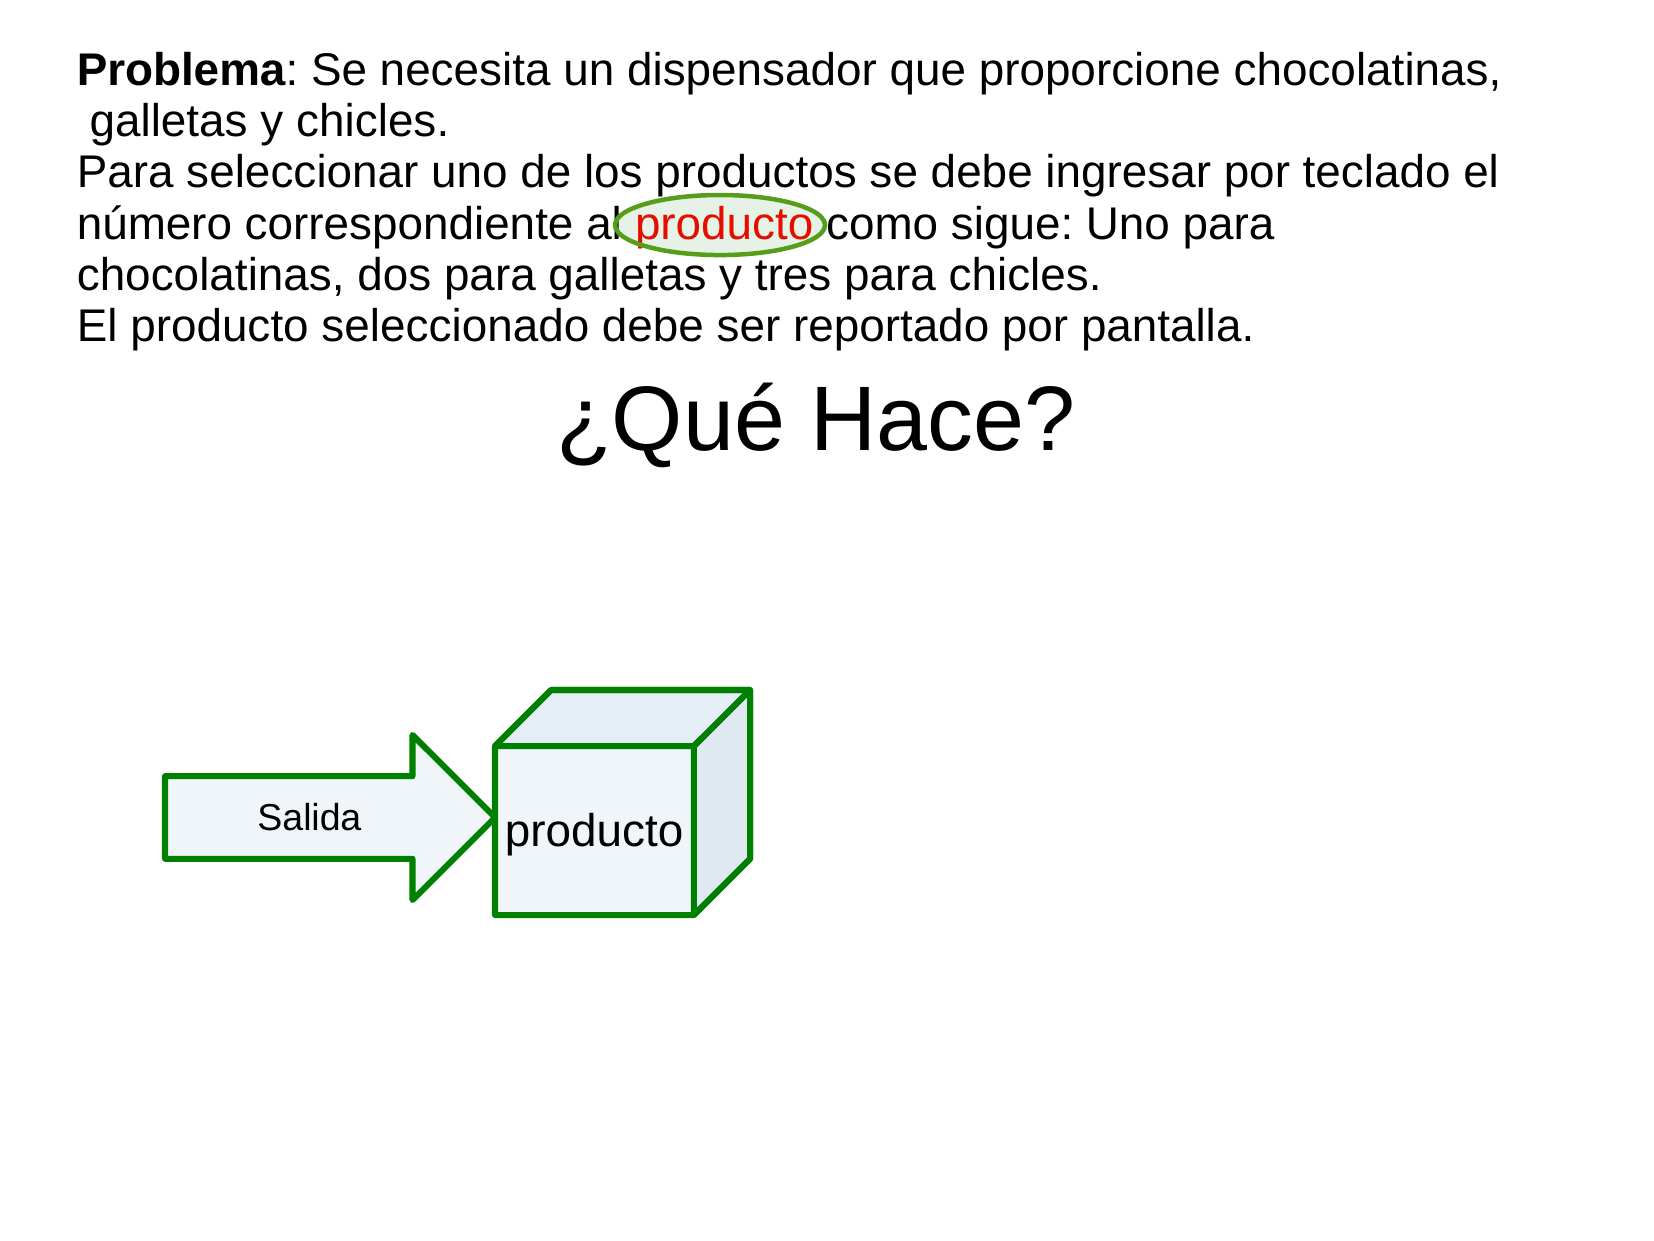

Problema: Se necesita un dispensador que proporcione chocolatinas, galletas y chicles.
Para seleccionar uno de los productos se debe ingresar por teclado el número correspondiente al producto como sigue: Uno para chocolatinas, dos para galletas y tres para chicles.
El producto seleccionado debe ser reportado por pantalla.
# ¿Qué Hace?
producto
Salida